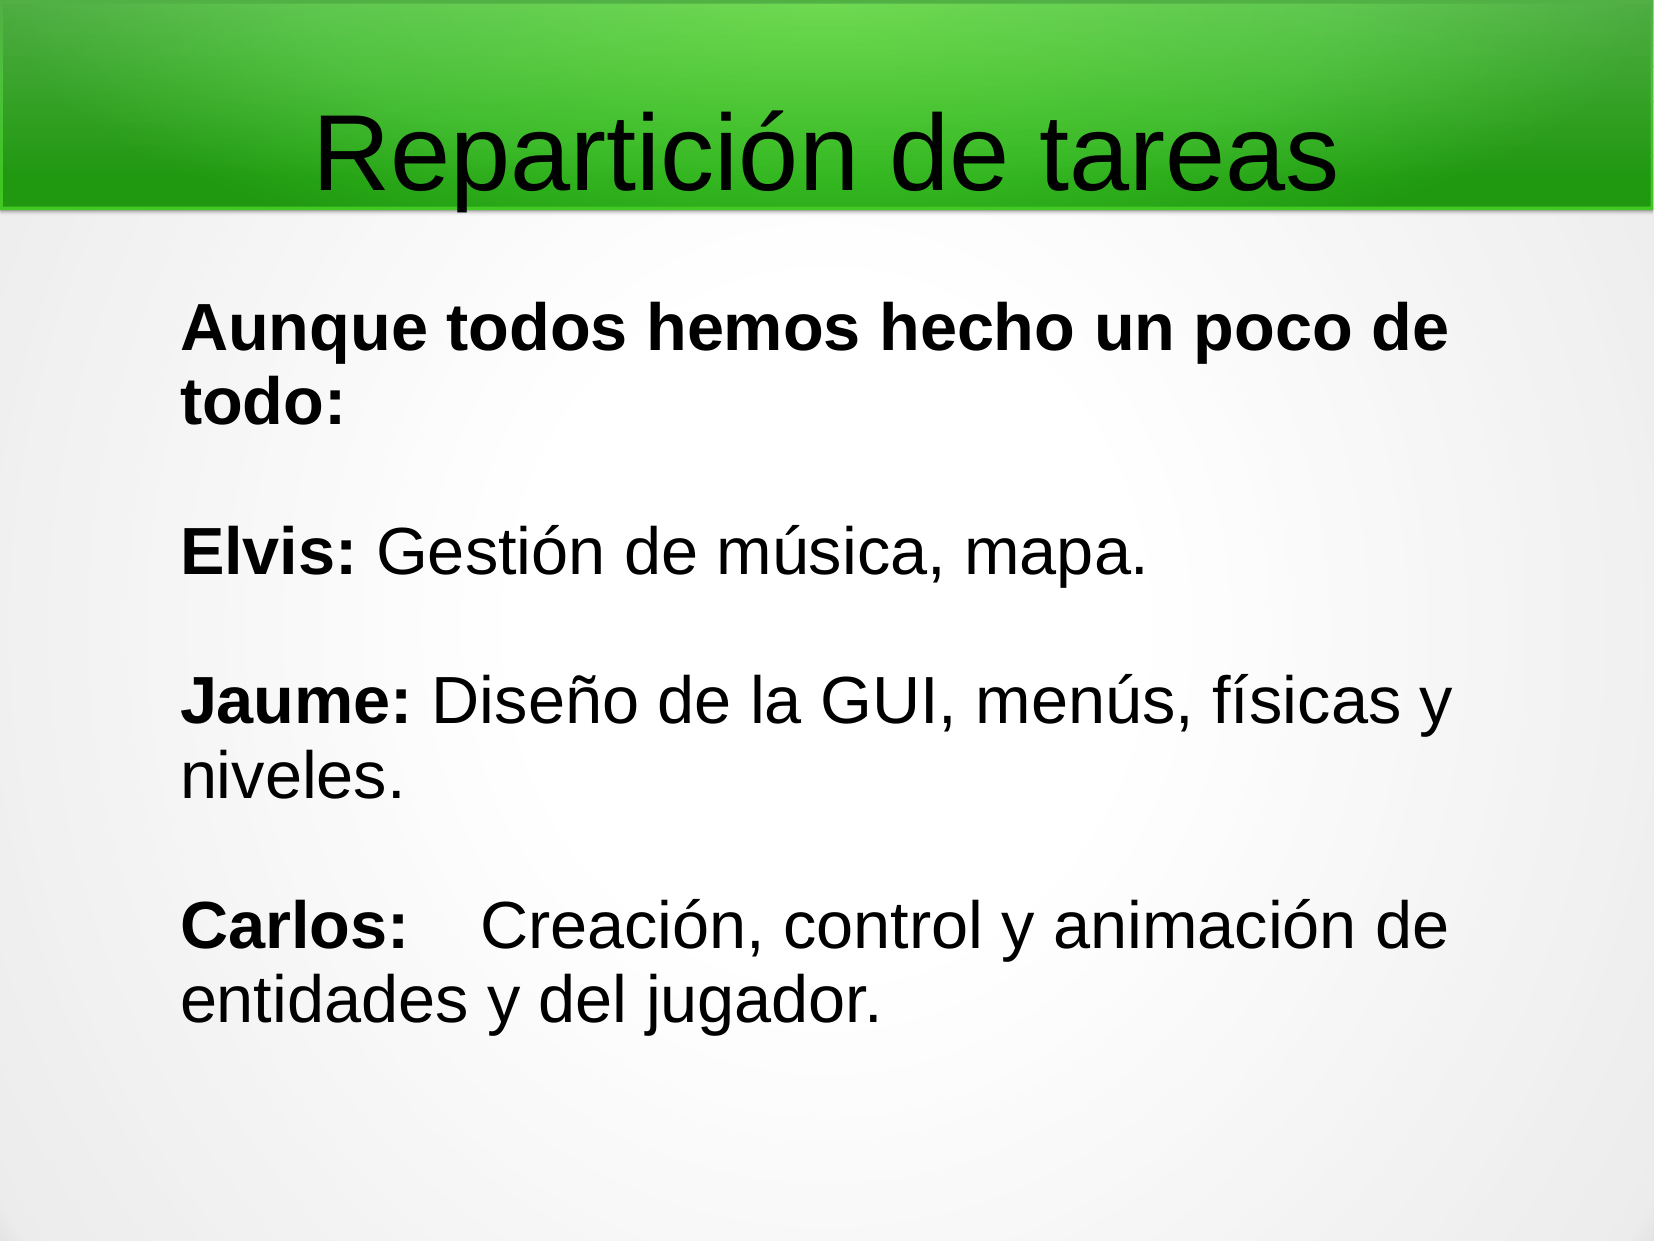

# Repartición de tareas
Aunque todos hemos hecho un poco de todo:
Elvis: Gestión de música, mapa.
Jaume: Diseño de la GUI, menús, físicas y niveles.
Carlos:	Creación, control y animación de entidades y del jugador.